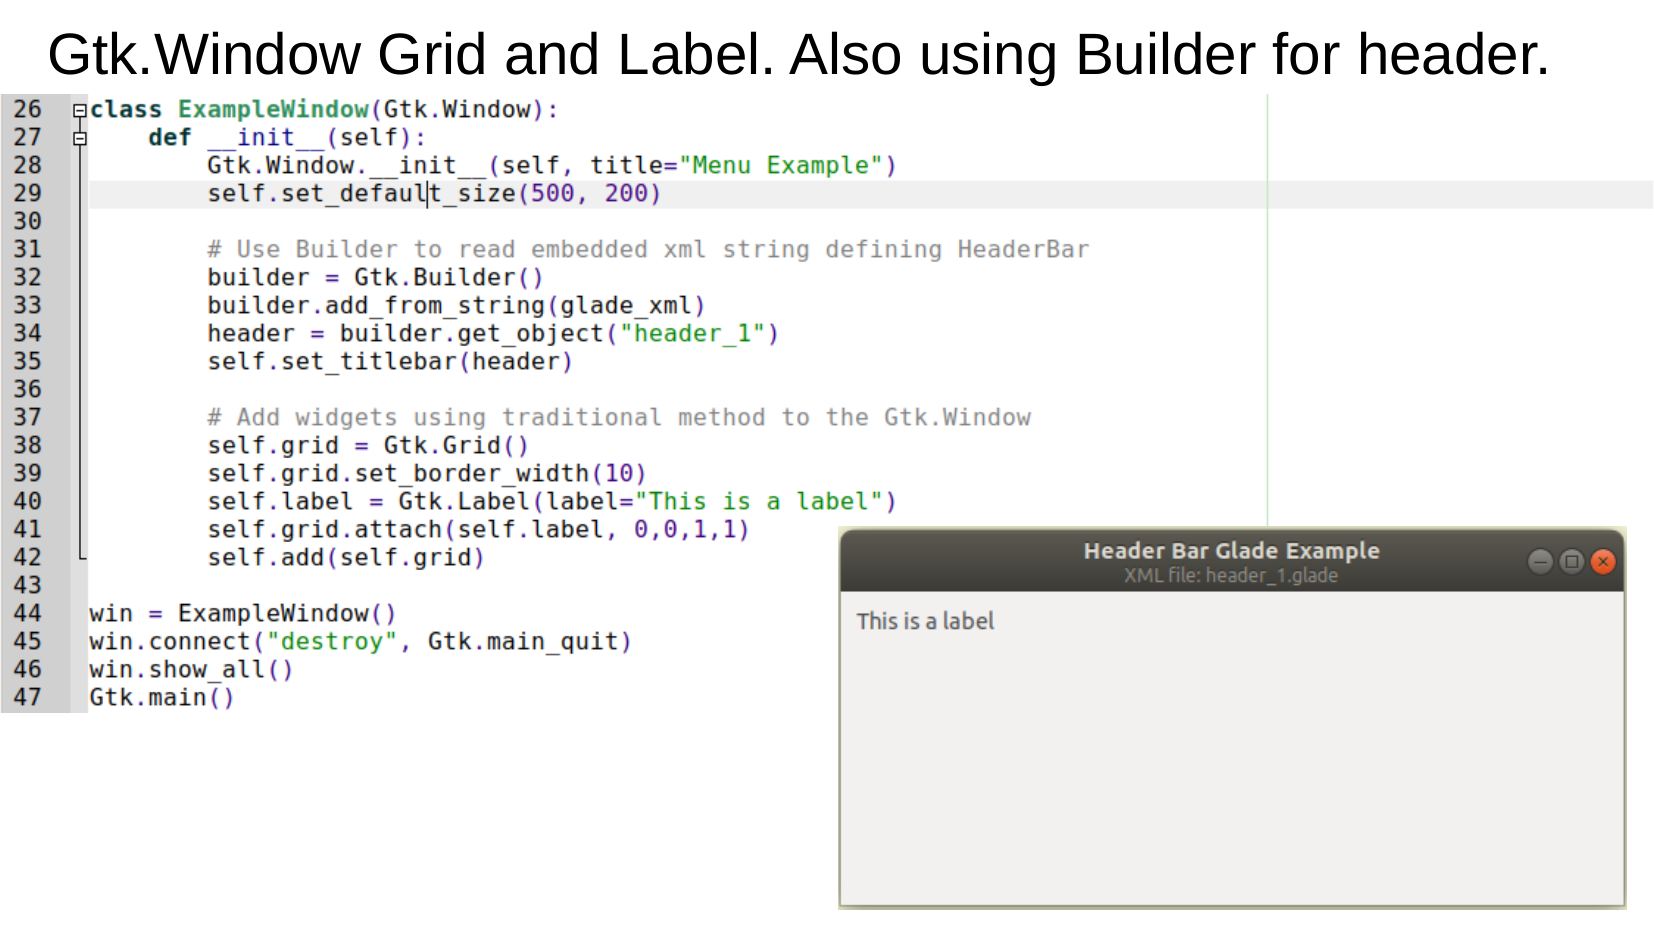

# Gtk.Window Grid and Label. Also using Builder for header.